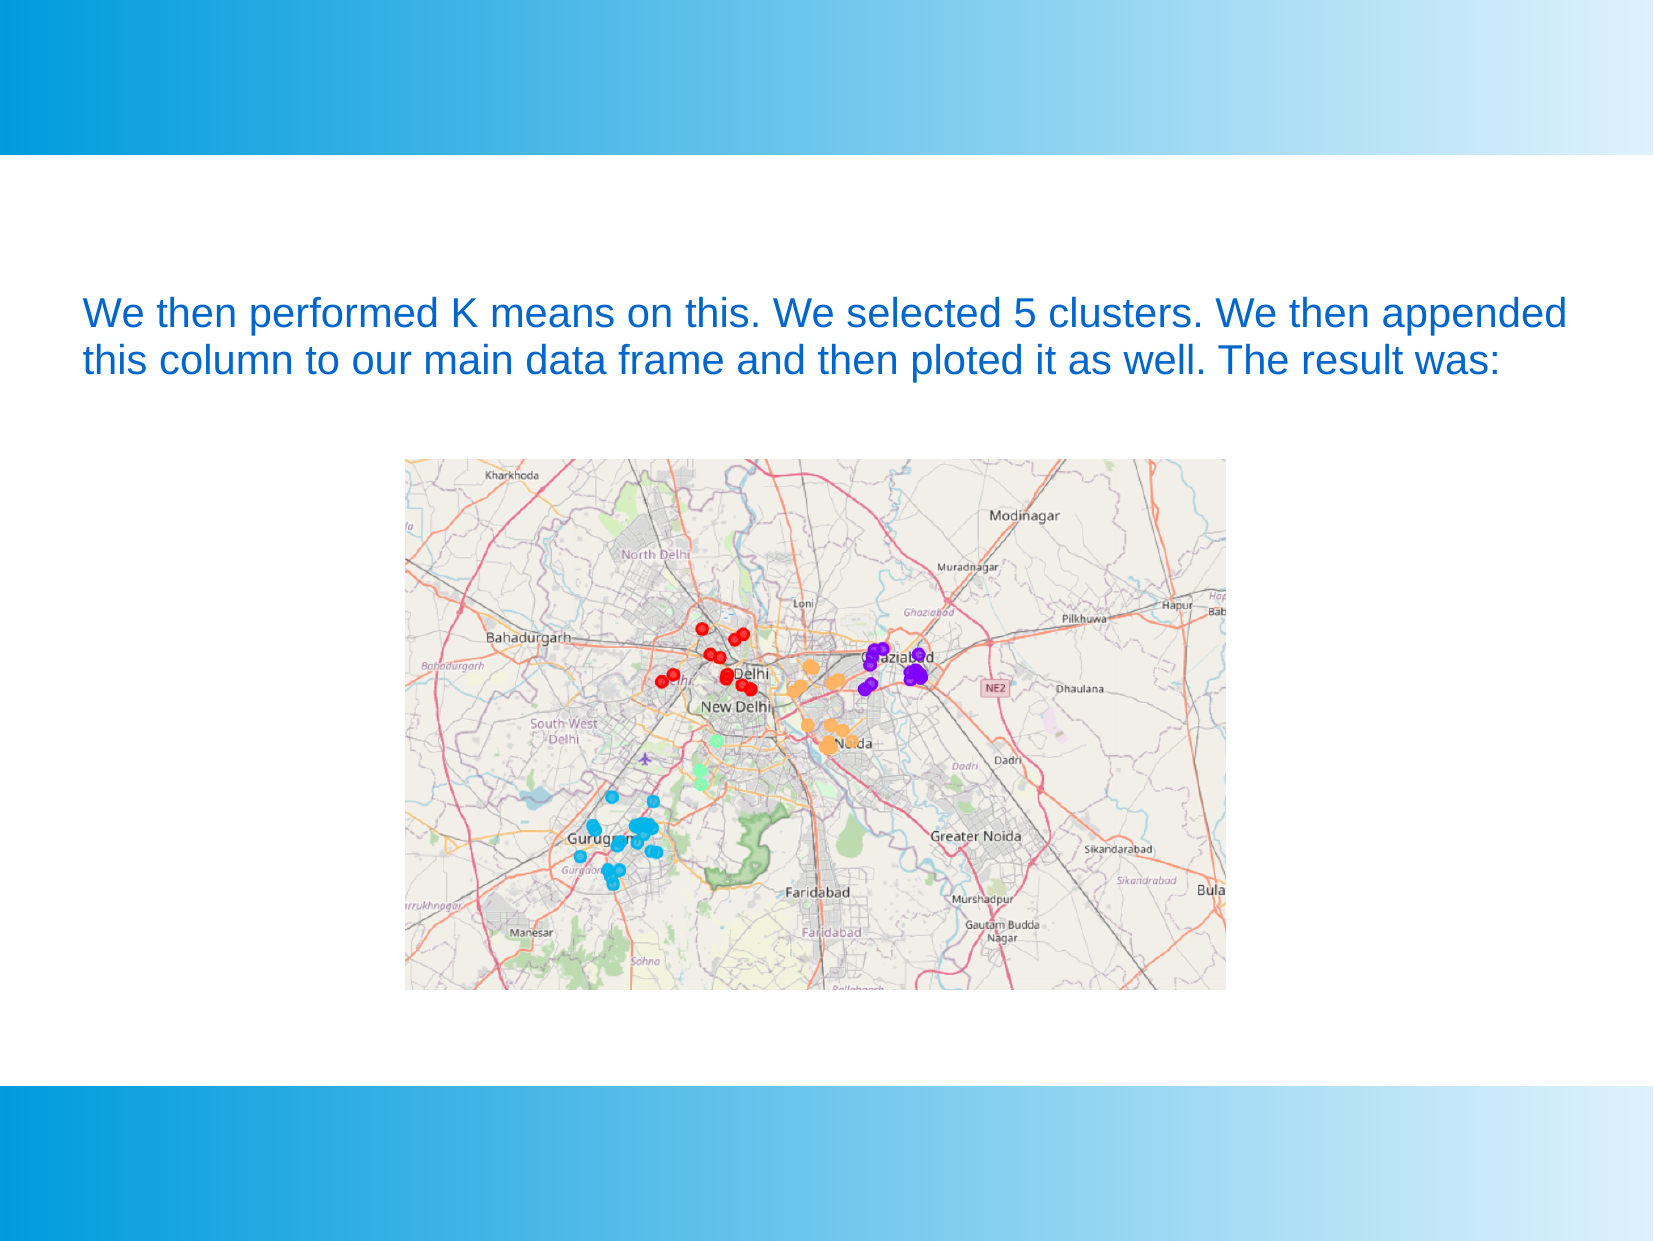

#
We then performed K means on this. We selected 5 clusters. We then appended this column to our main data frame and then ploted it as well. The result was: